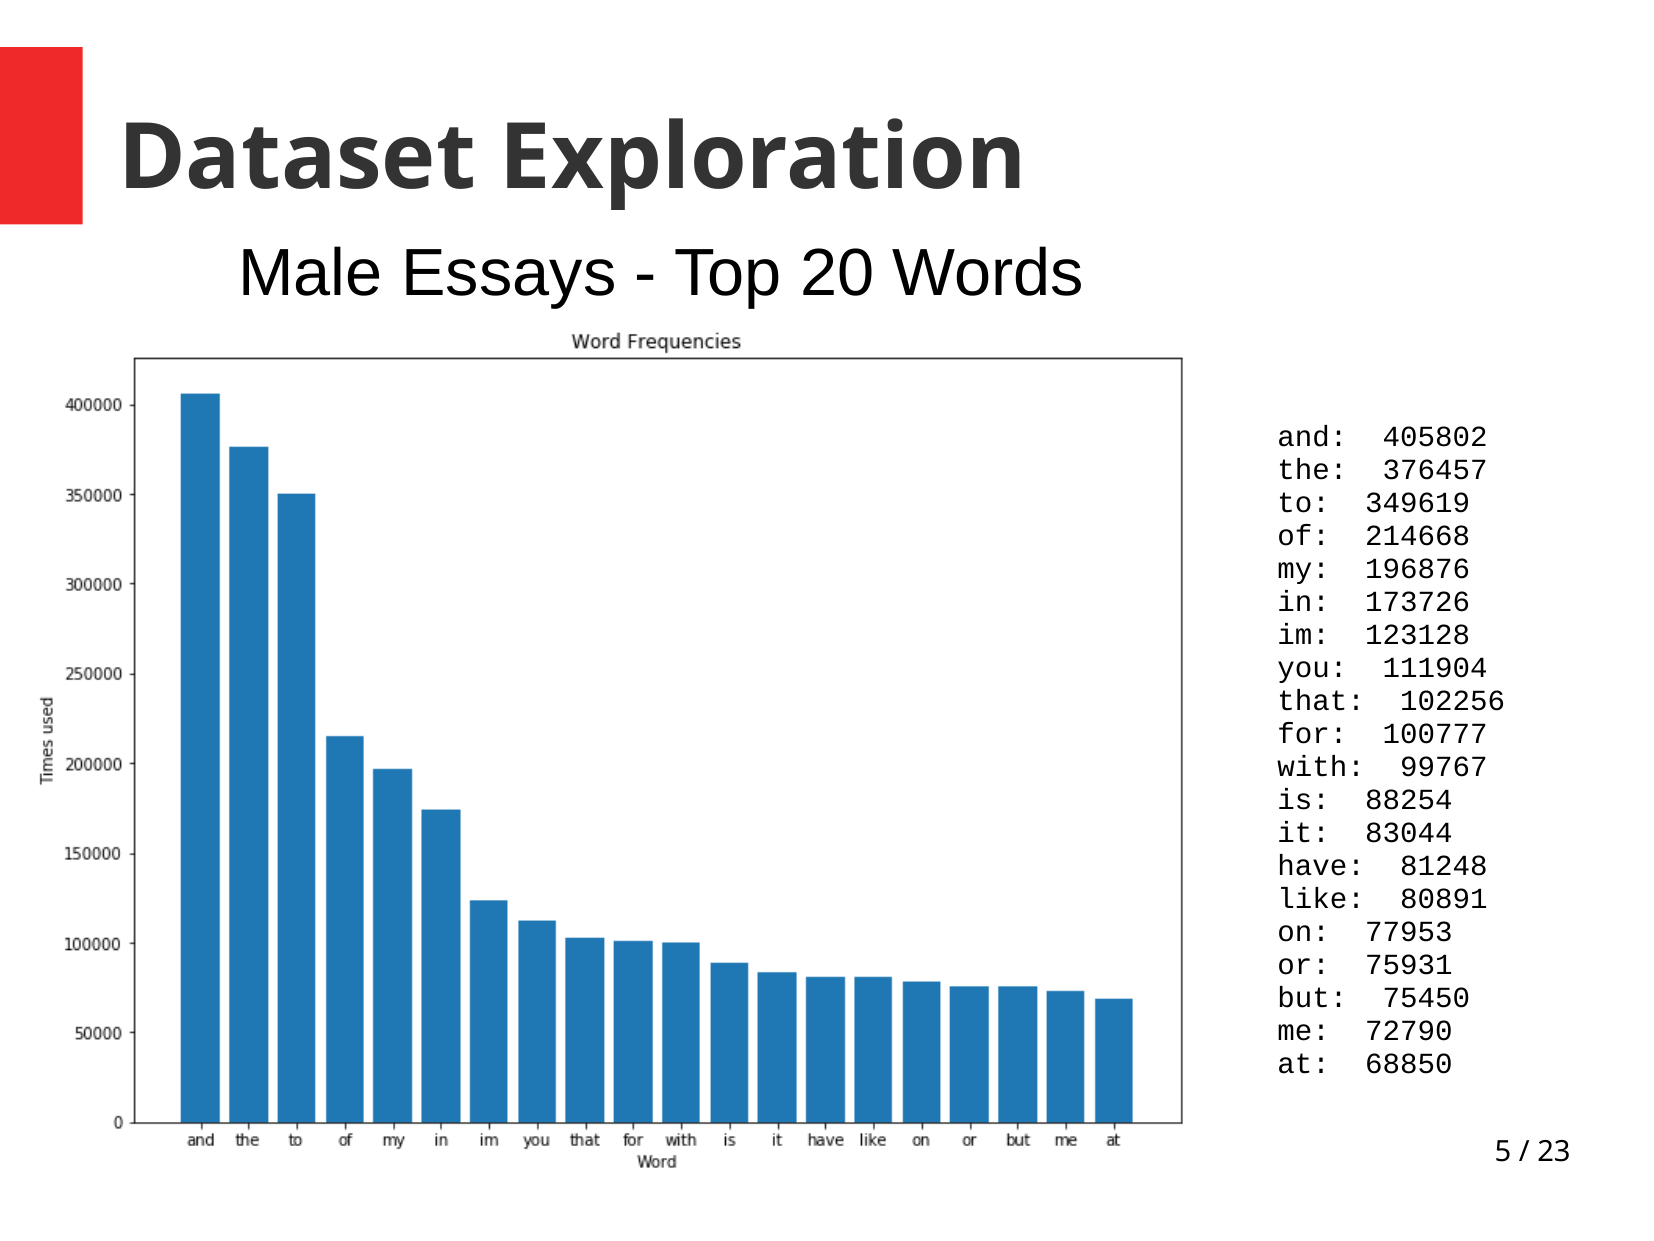

# Dataset Exploration
Male Essays - Top 20 Words
and: 405802
the: 376457
to: 349619
of: 214668
my: 196876
in: 173726
im: 123128
you: 111904
that: 102256
for: 100777
with: 99767
is: 88254
it: 83044
have: 81248
like: 80891
on: 77953
or: 75931
but: 75450
me: 72790
at: 68850
5